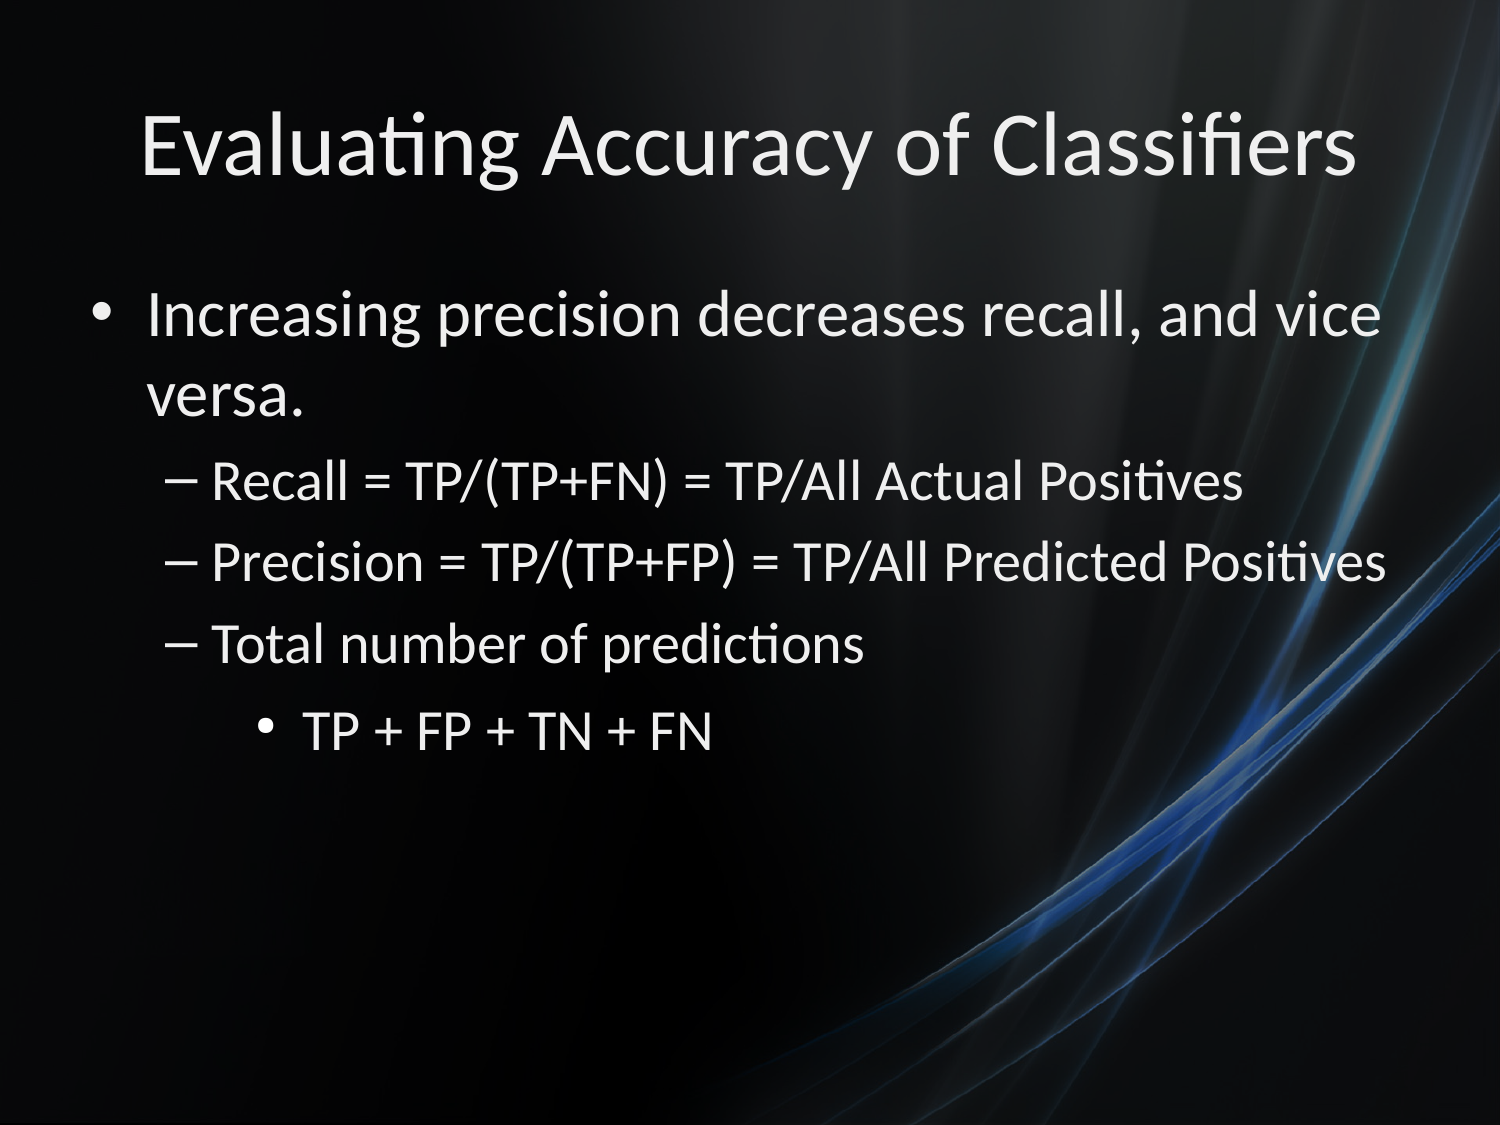

# Evaluating Accuracy of Classifiers
Increasing precision decreases recall, and vice versa.
Recall = TP/(TP+FN) = TP/All Actual Positives
Precision = TP/(TP+FP) = TP/All Predicted Positives
Total number of predictions
TP + FP + TN + FN